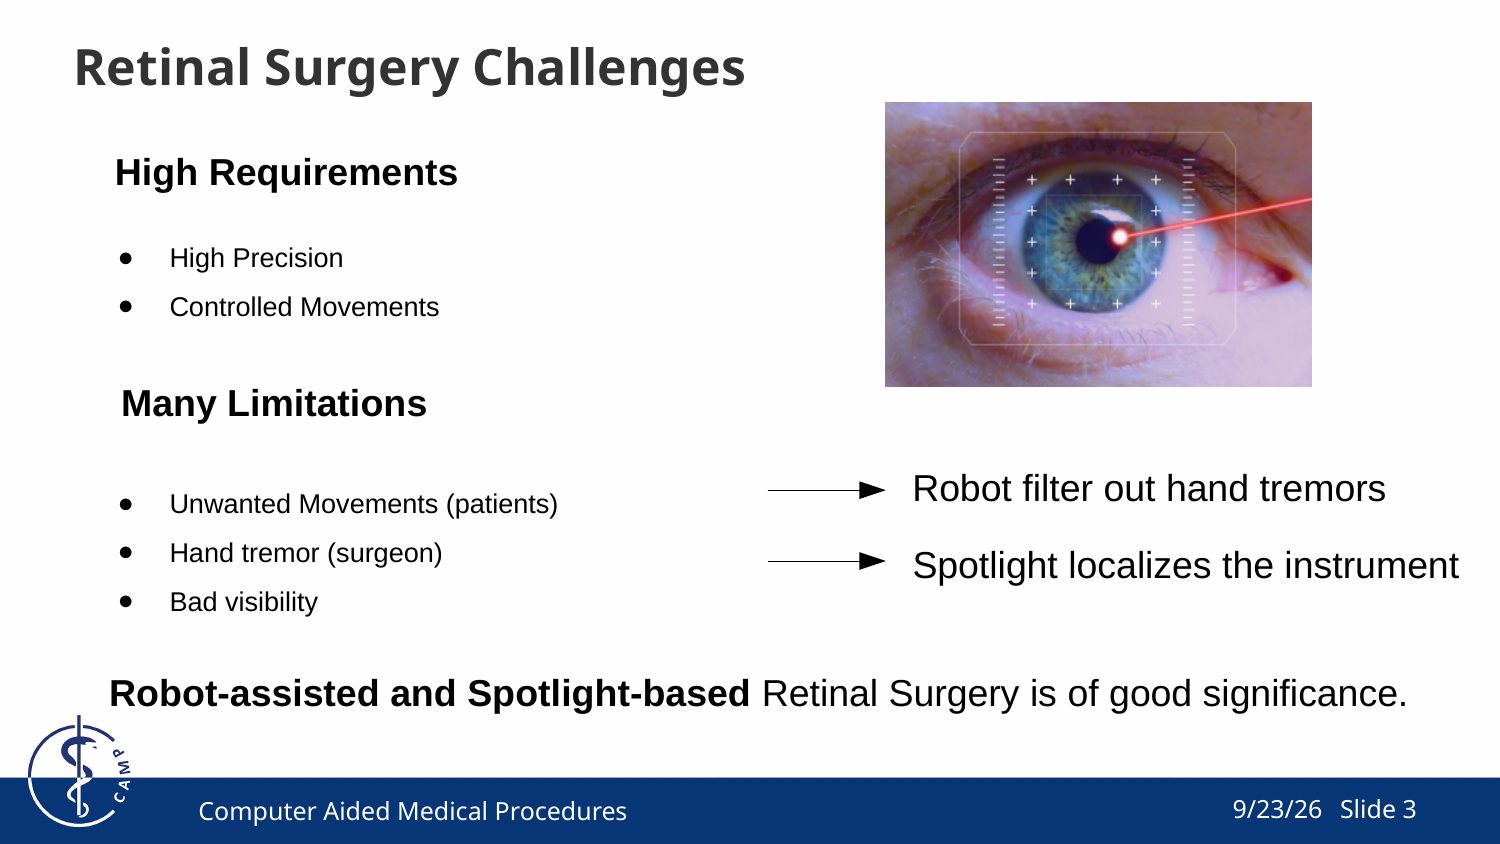

# Retinal Surgery Challenges
High Requirements
High Precision
Controlled Movements
Many Limitations
Robot filter out hand tremors
Unwanted Movements (patients)
Hand tremor (surgeon)
Bad visibility
Spotlight localizes the instrument
Robot-assisted and Spotlight-based Retinal Surgery is of good significance.
Computer Aided Medical Procedures
Slide